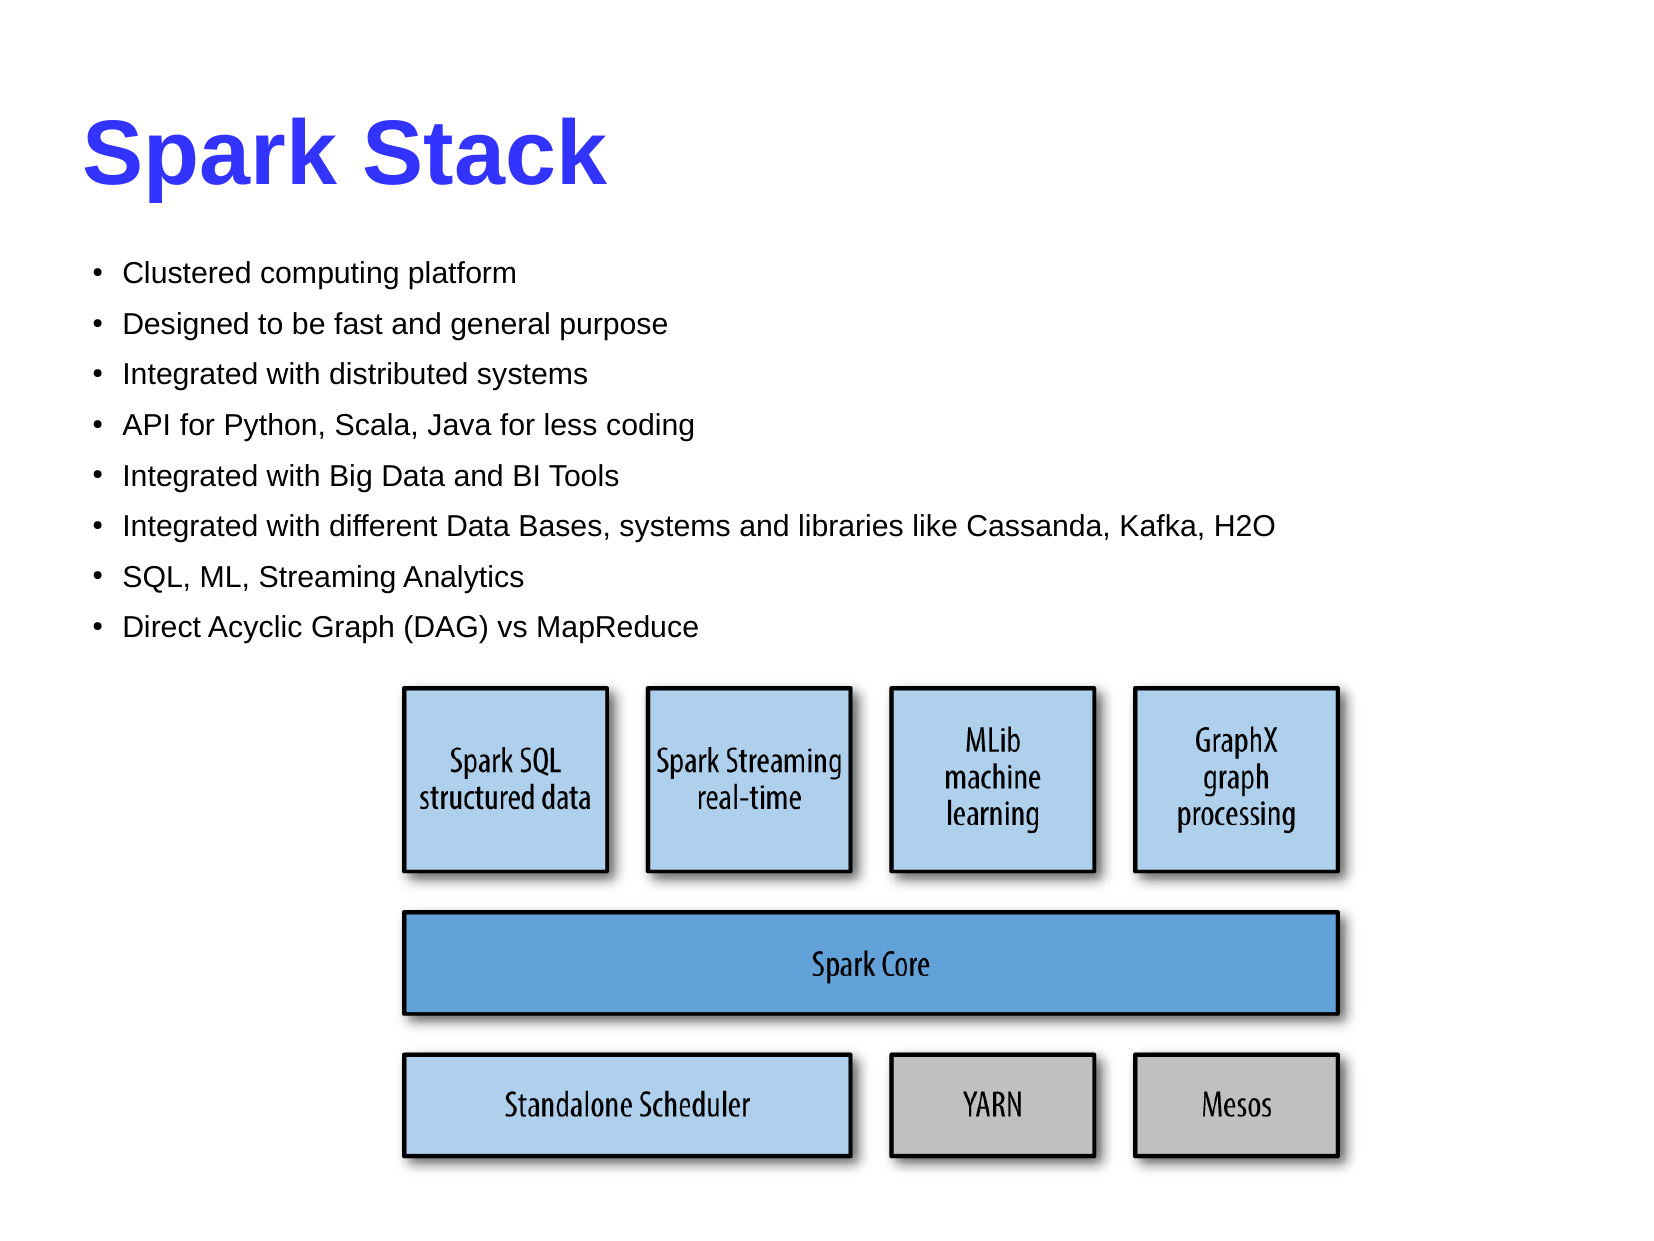

# Spark Stack
Clustered computing platform
Designed to be fast and general purpose
Integrated with distributed systems
API for Python, Scala, Java for less coding
Integrated with Big Data and BI Tools
Integrated with different Data Bases, systems and libraries like Cassanda, Kafka, H2O
SQL, ML, Streaming Analytics
Direct Acyclic Graph (DAG) vs MapReduce